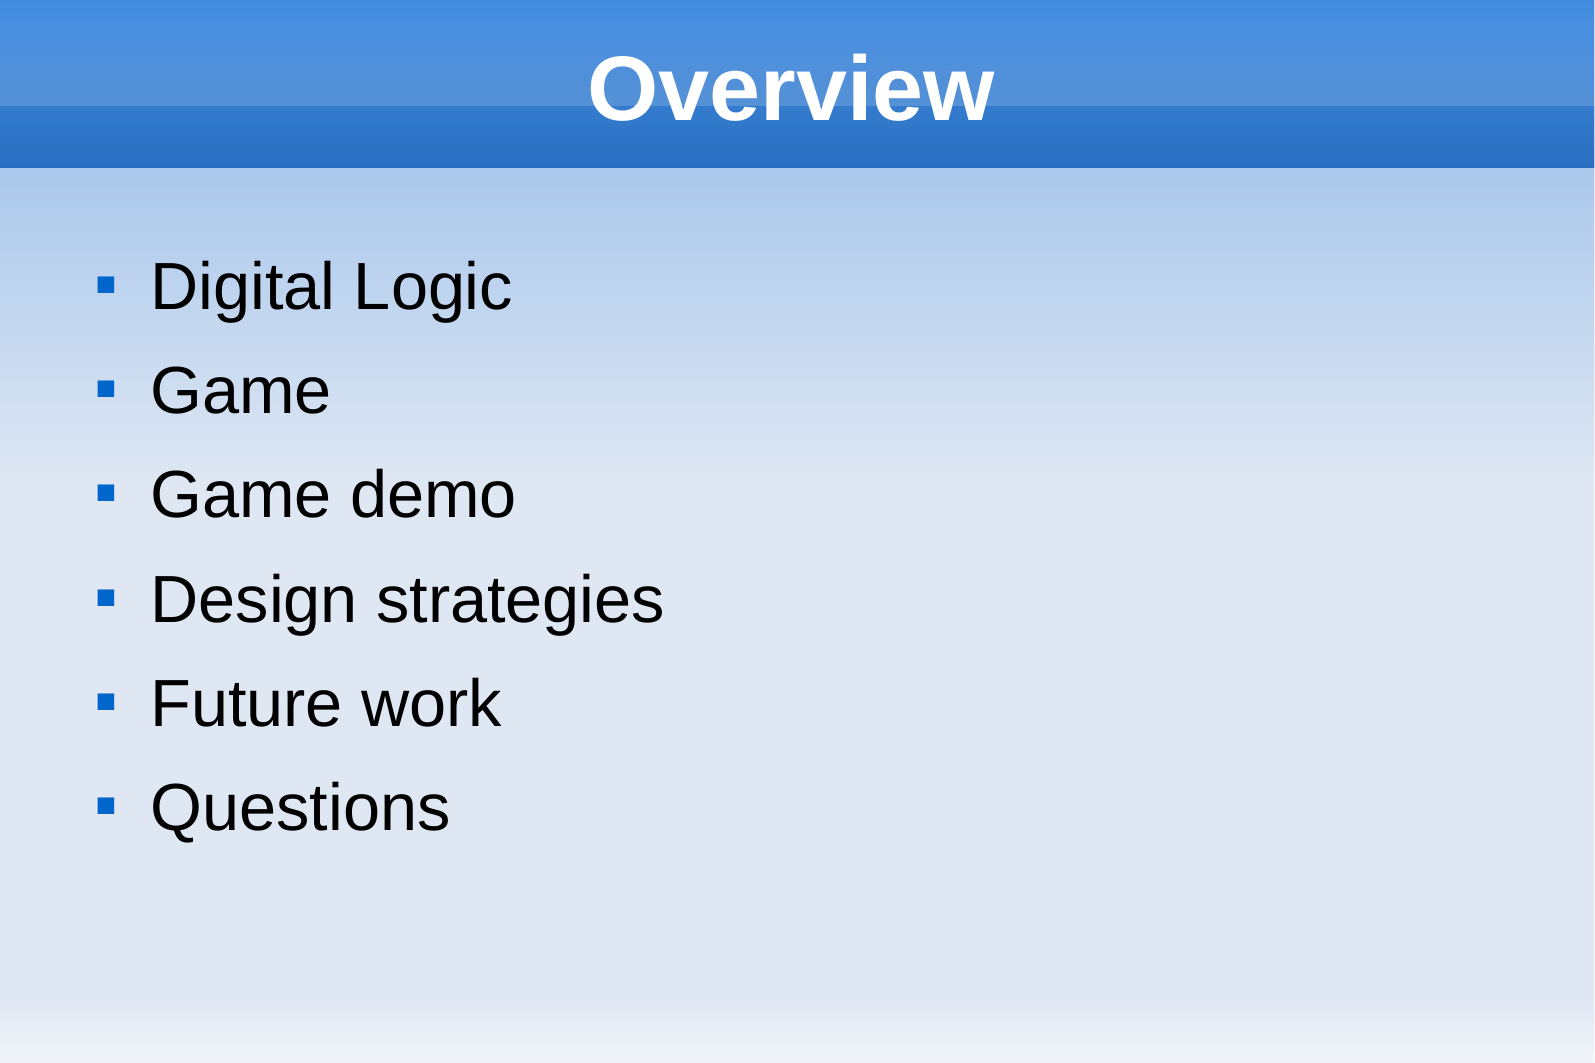

# Overview
Digital Logic
Game
Game demo
Design strategies
Future work
Questions